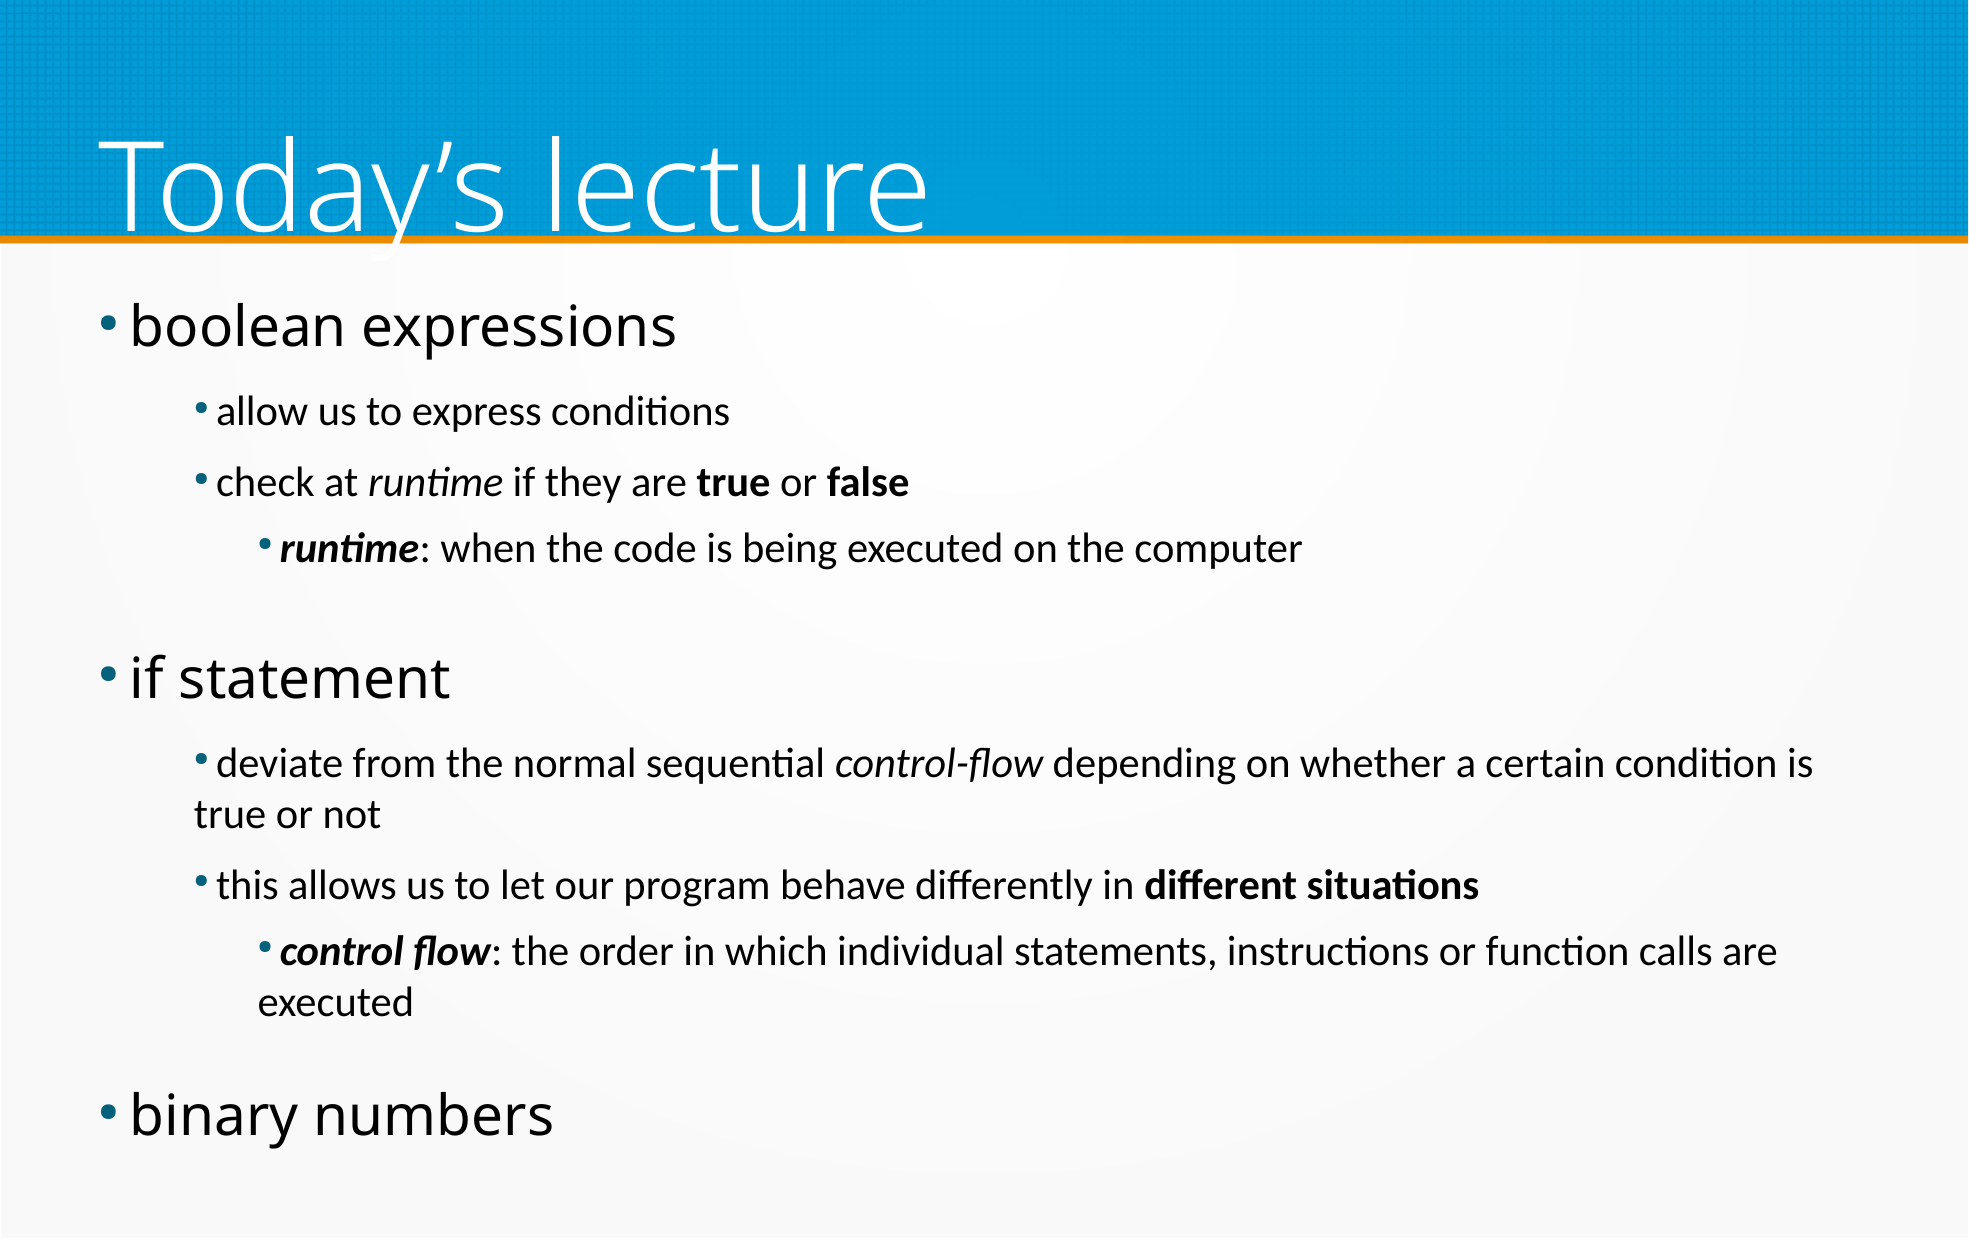

# Today’s lecture
 boolean expressions
 allow us to express conditions
 check at runtime if they are true or false
 runtime: when the code is being executed on the computer
 if statement
 deviate from the normal sequential control-flow depending on whether a certain condition is true or not
 this allows us to let our program behave differently in different situations
 control flow: the order in which individual statements, instructions or function calls are executed
 binary numbers